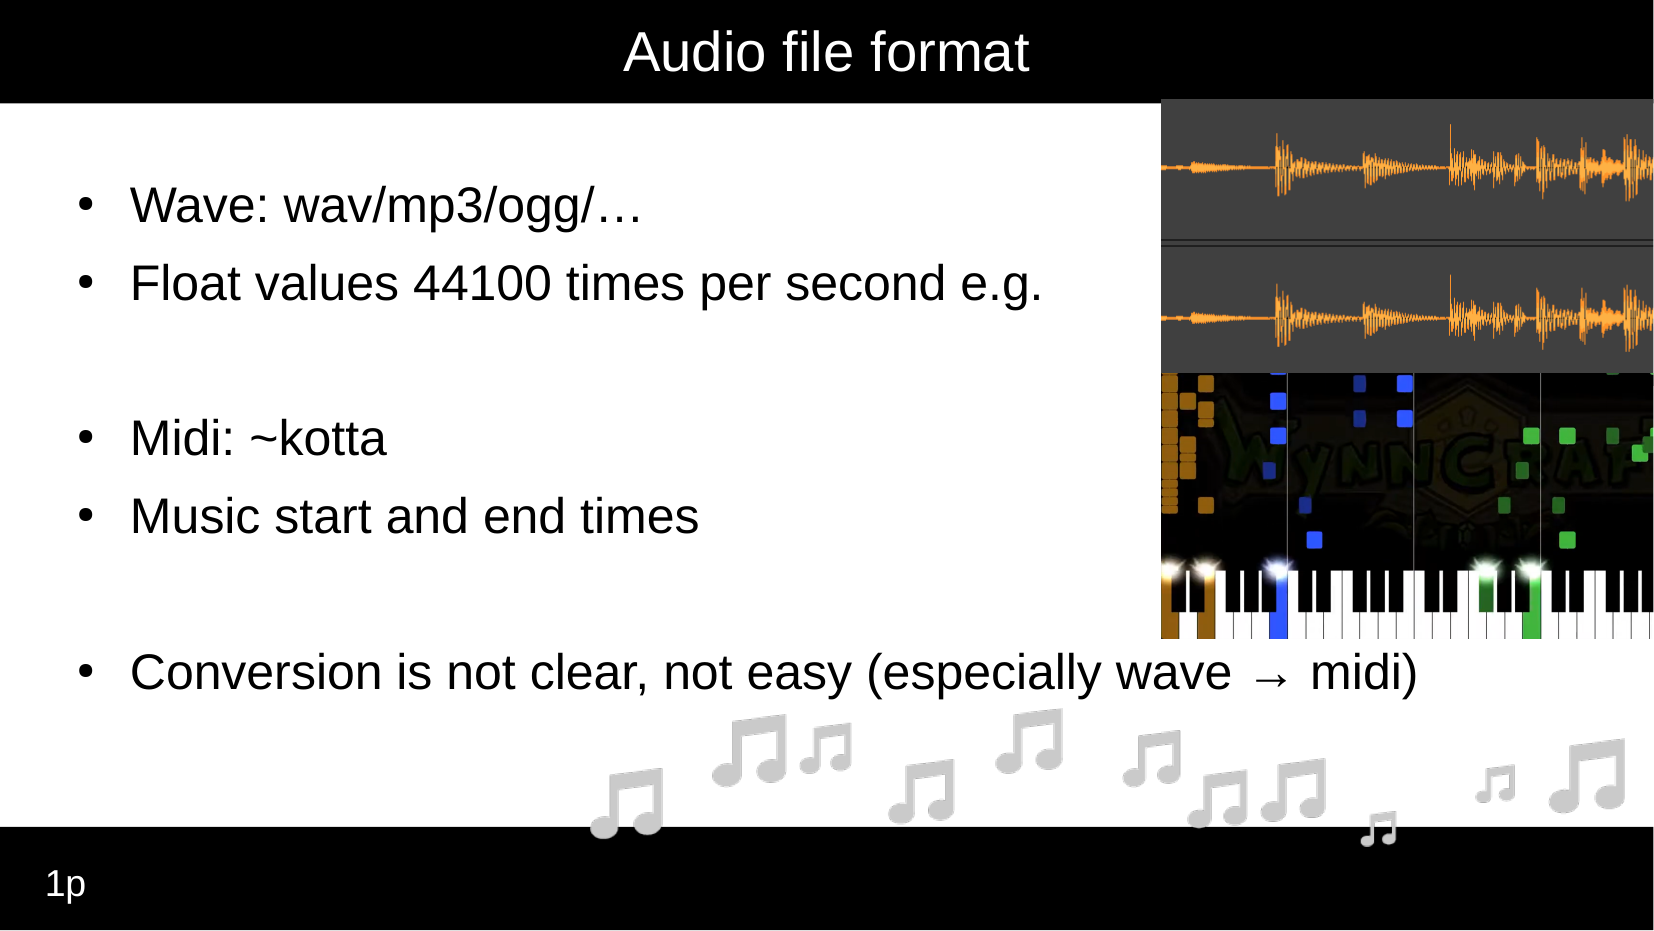

# Audio file format
Wave: wav/mp3/ogg/…
Float values ​​44100 times per second e.g.
Midi: ~kotta
Music start and end times
Conversion is not clear, not easy (especially wave → midi)
1p